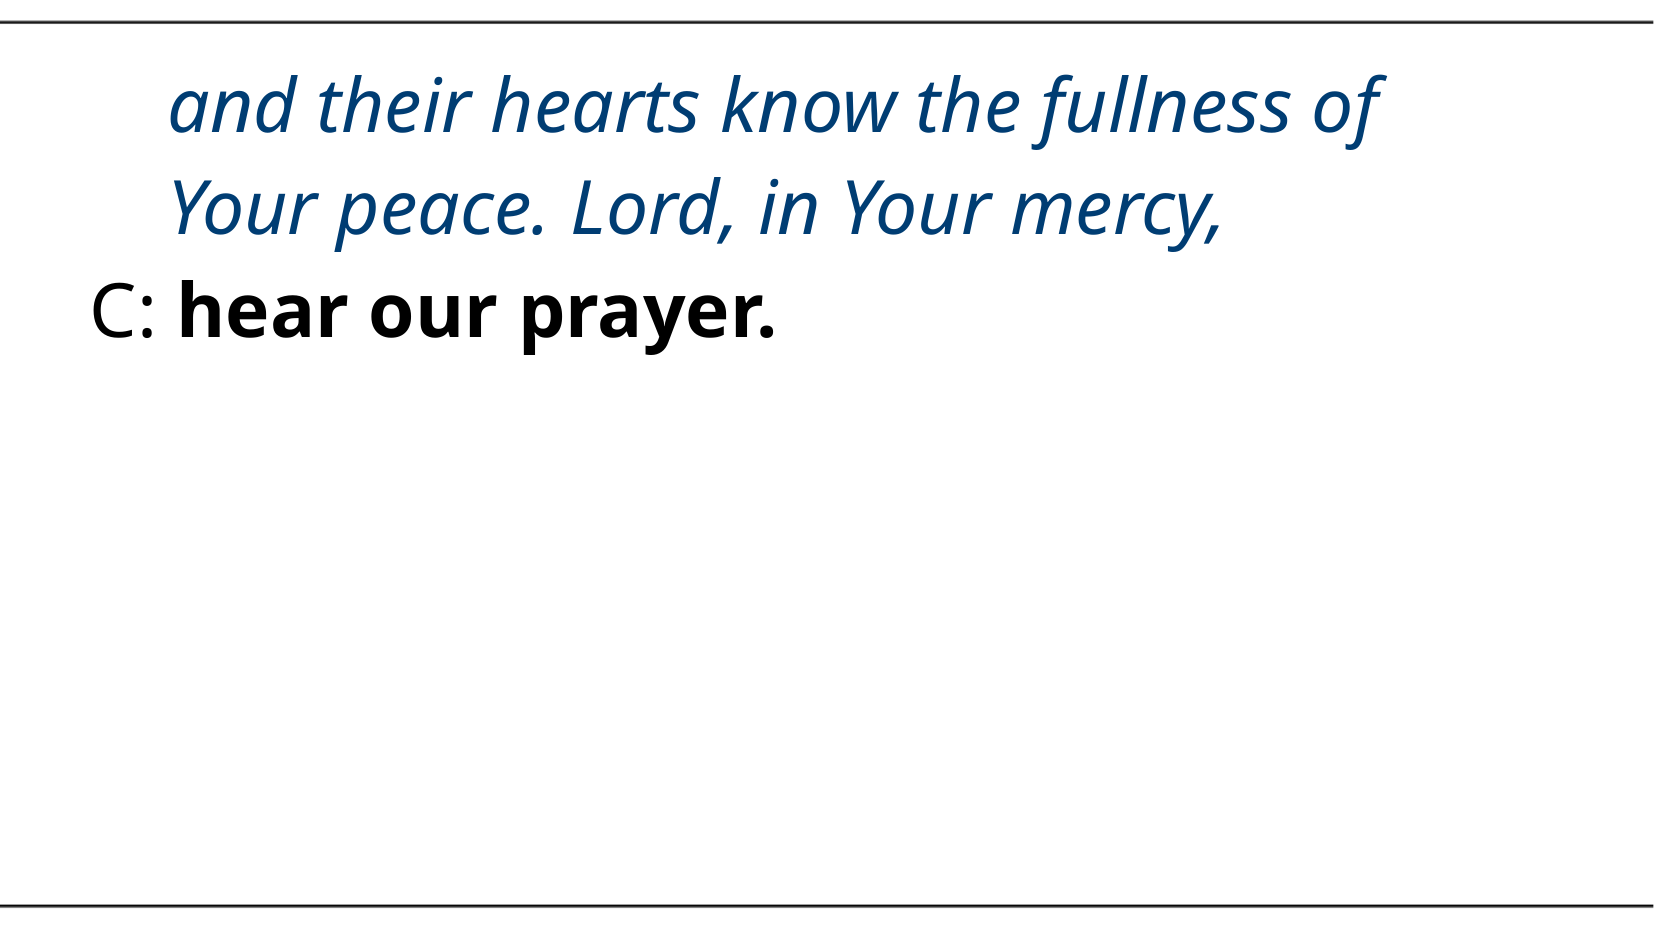

and their hearts know the fullness of
 Your peace. Lord, in Your mercy,
C: hear our prayer.